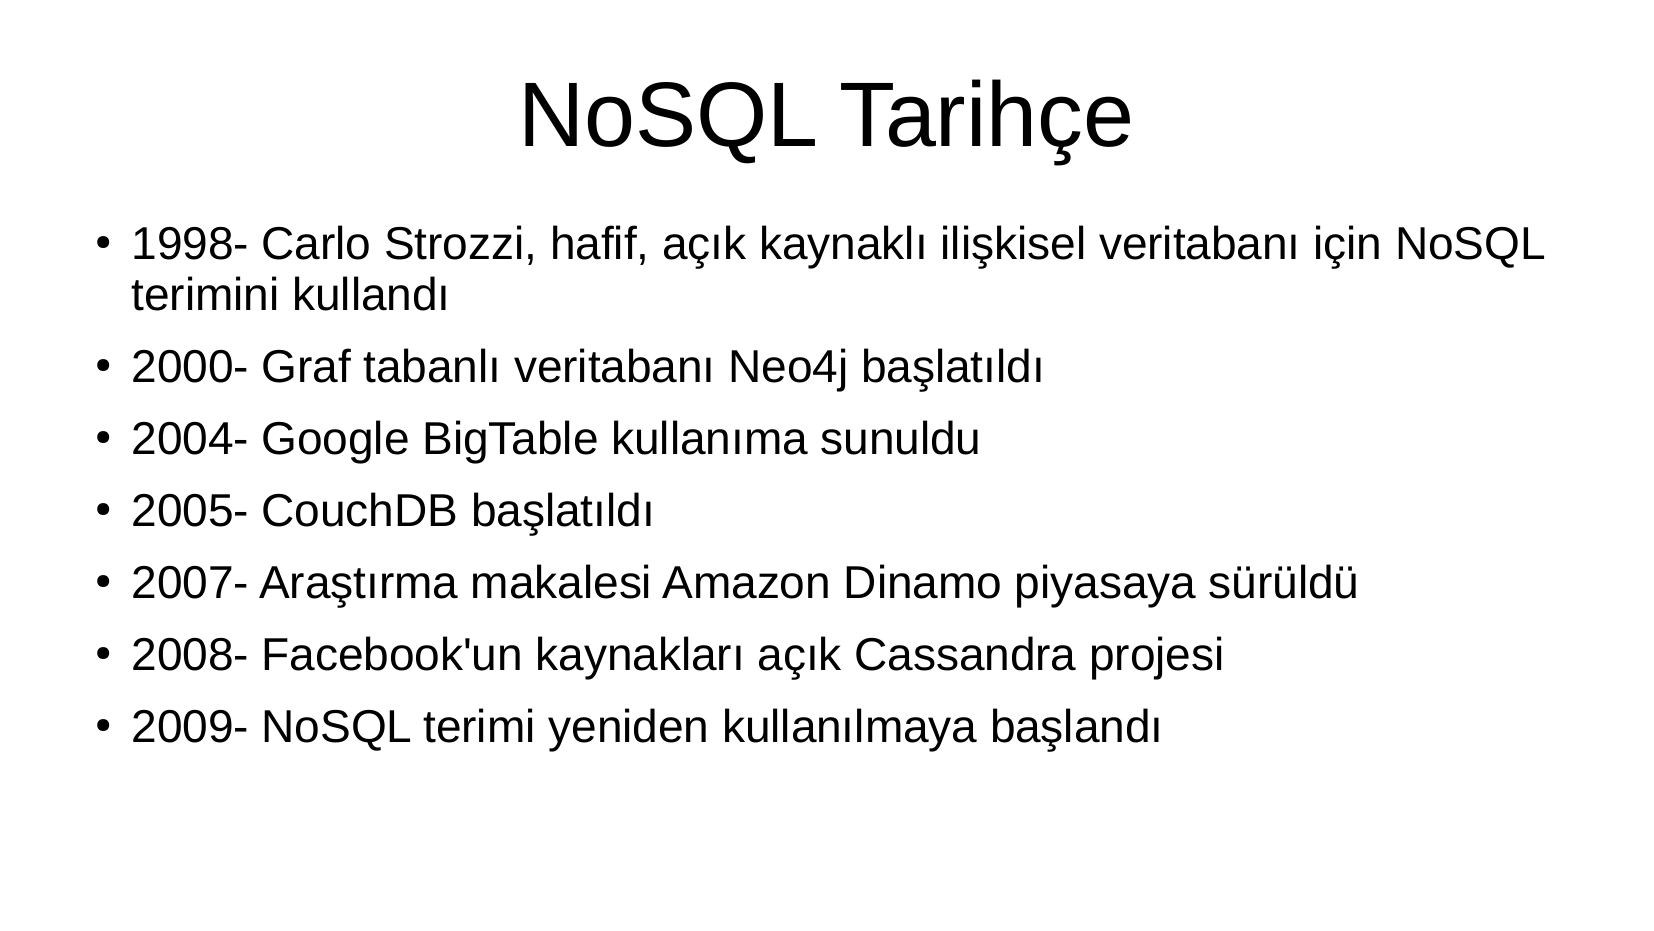

# NoSQL Tarihçe
1998- Carlo Strozzi, hafif, açık kaynaklı ilişkisel veritabanı için NoSQL terimini kullandı
2000- Graf tabanlı veritabanı Neo4j başlatıldı
2004- Google BigTable kullanıma sunuldu
2005- CouchDB başlatıldı
2007- Araştırma makalesi Amazon Dinamo piyasaya sürüldü
2008- Facebook'un kaynakları açık Cassandra projesi
2009- NoSQL terimi yeniden kullanılmaya başlandı